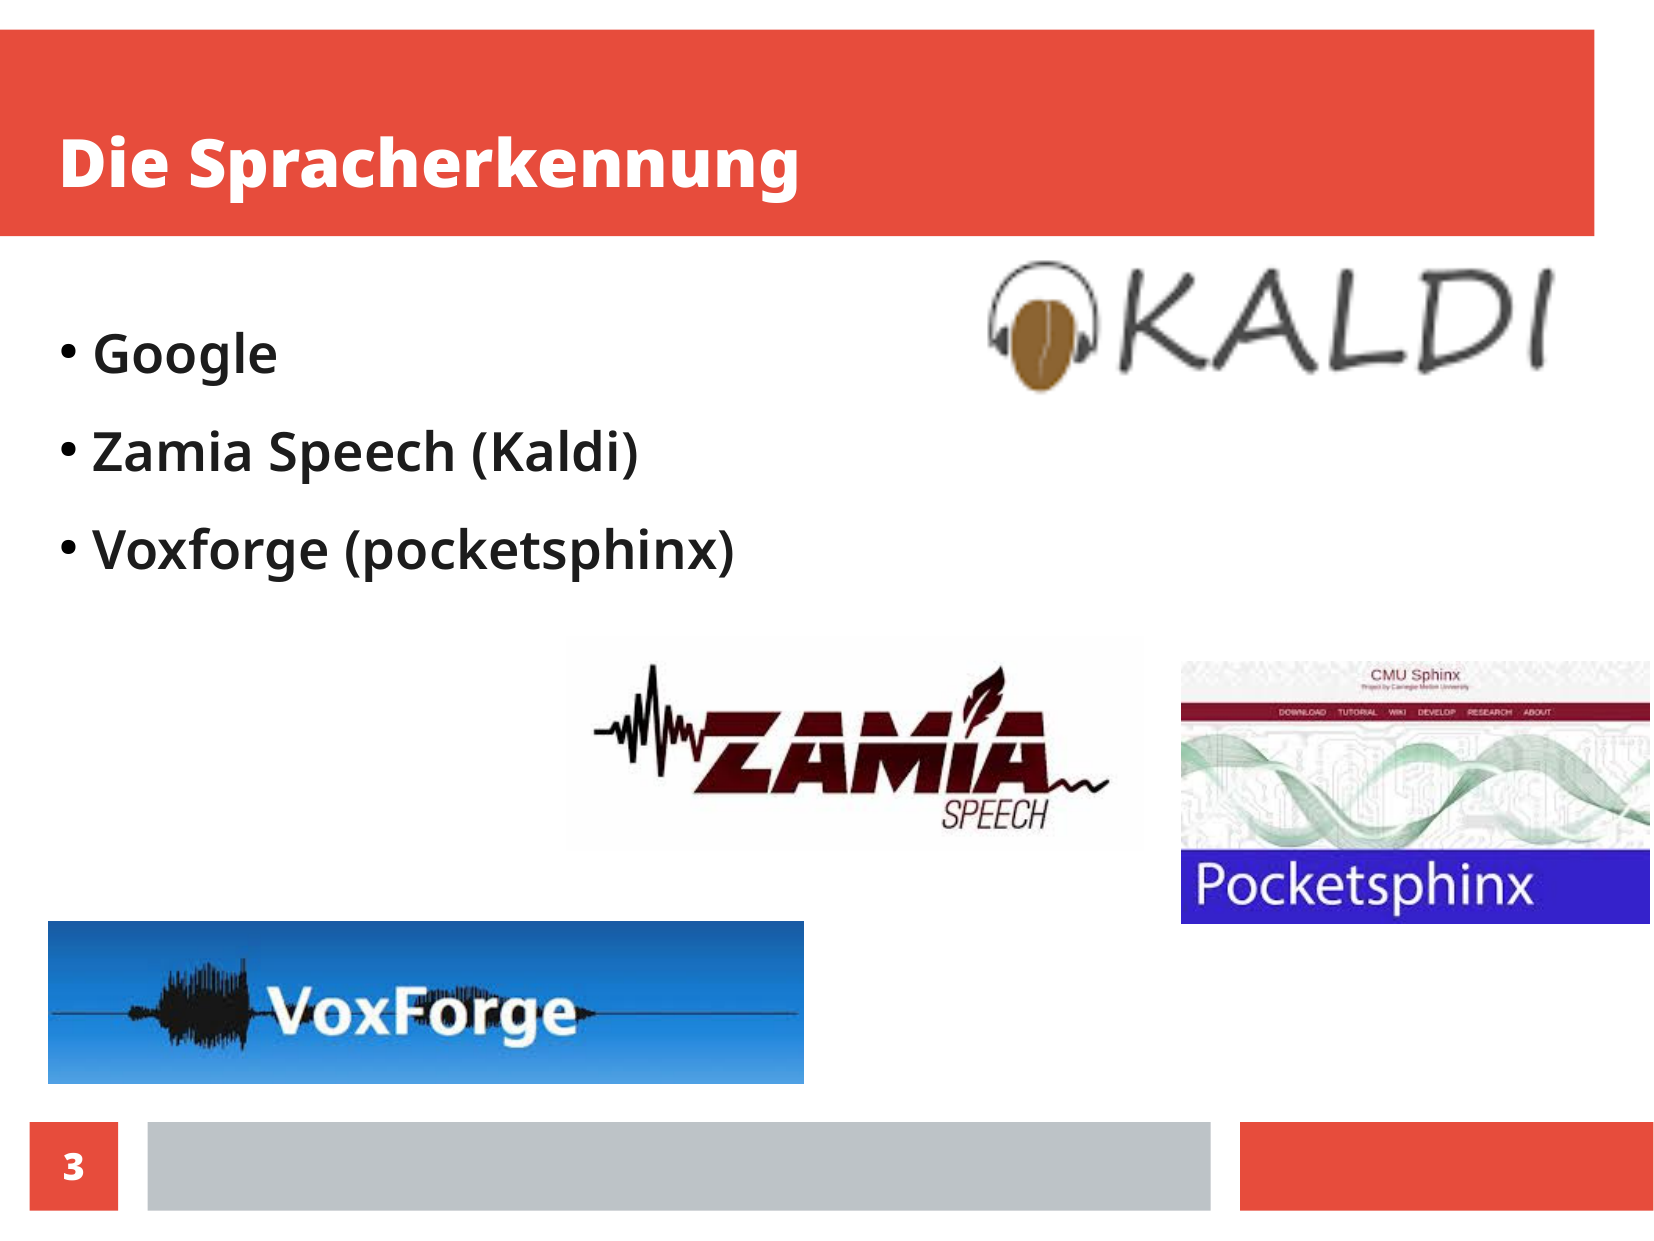

# Die Spracherkennung
 Google
 Zamia Speech (Kaldi)
 Voxforge (pocketsphinx)
3